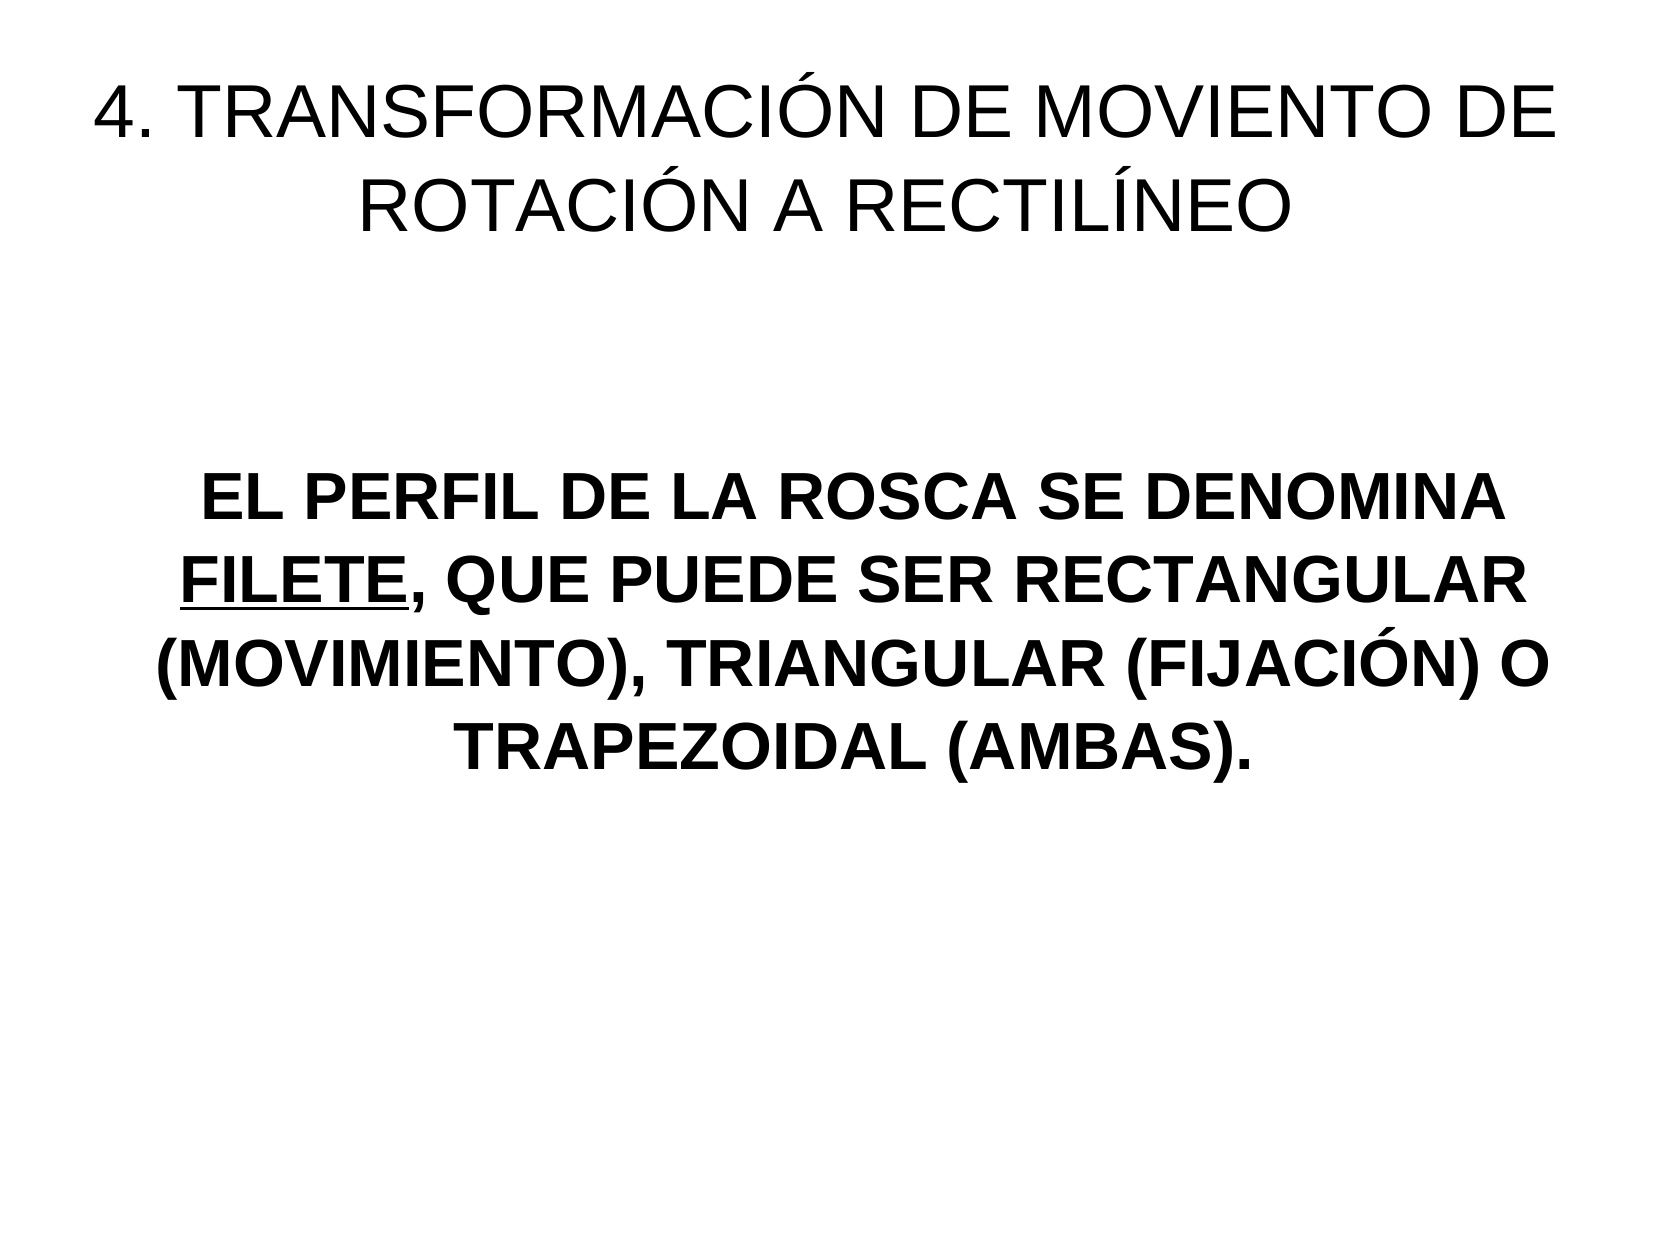

# 4. TRANSFORMACIÓN DE MOVIENTO DE ROTACIÓN A RECTILÍNEO
EL PERFIL DE LA ROSCA SE DENOMINA FILETE, QUE PUEDE SER RECTANGULAR (MOVIMIENTO), TRIANGULAR (FIJACIÓN) O TRAPEZOIDAL (AMBAS).